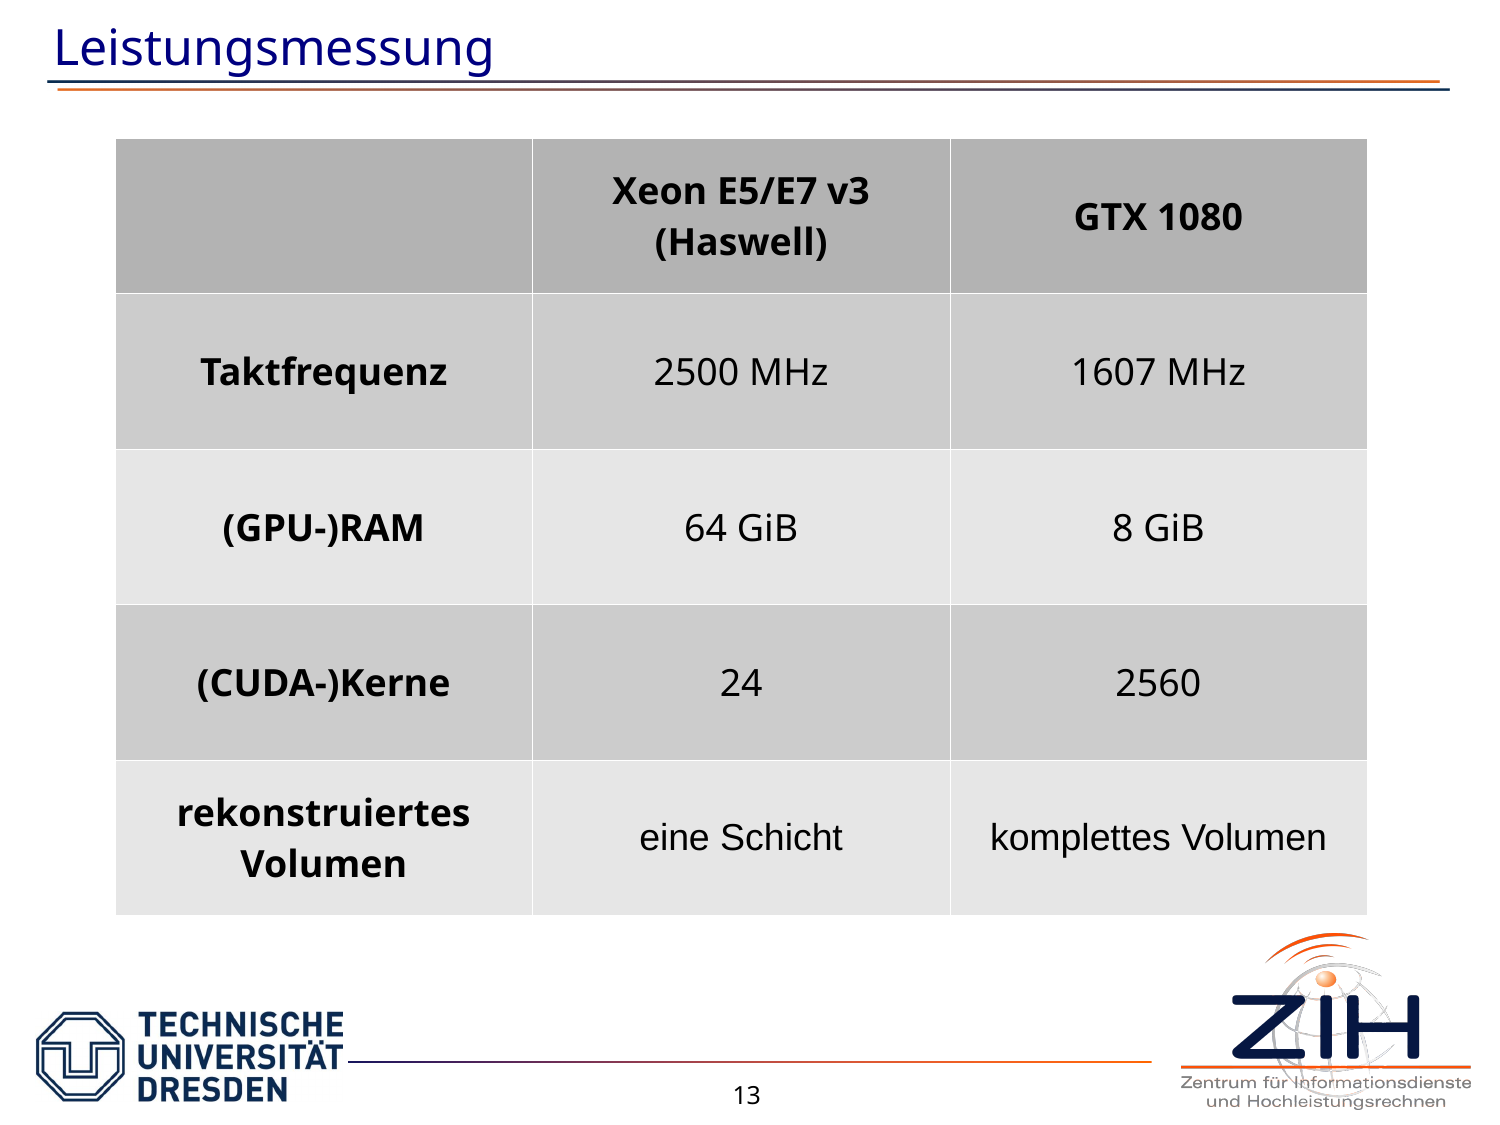

# Leistungsmessung
| | Xeon E5/E7 v3 (Haswell) | GTX 1080 |
| --- | --- | --- |
| Taktfrequenz | 2500 MHz | 1607 MHz |
| (GPU-)RAM | 64 GiB | 8 GiB |
| (CUDA-)Kerne | 24 | 2560 |
| rekonstruiertes Volumen | eine Schicht | komplettes Volumen |
13